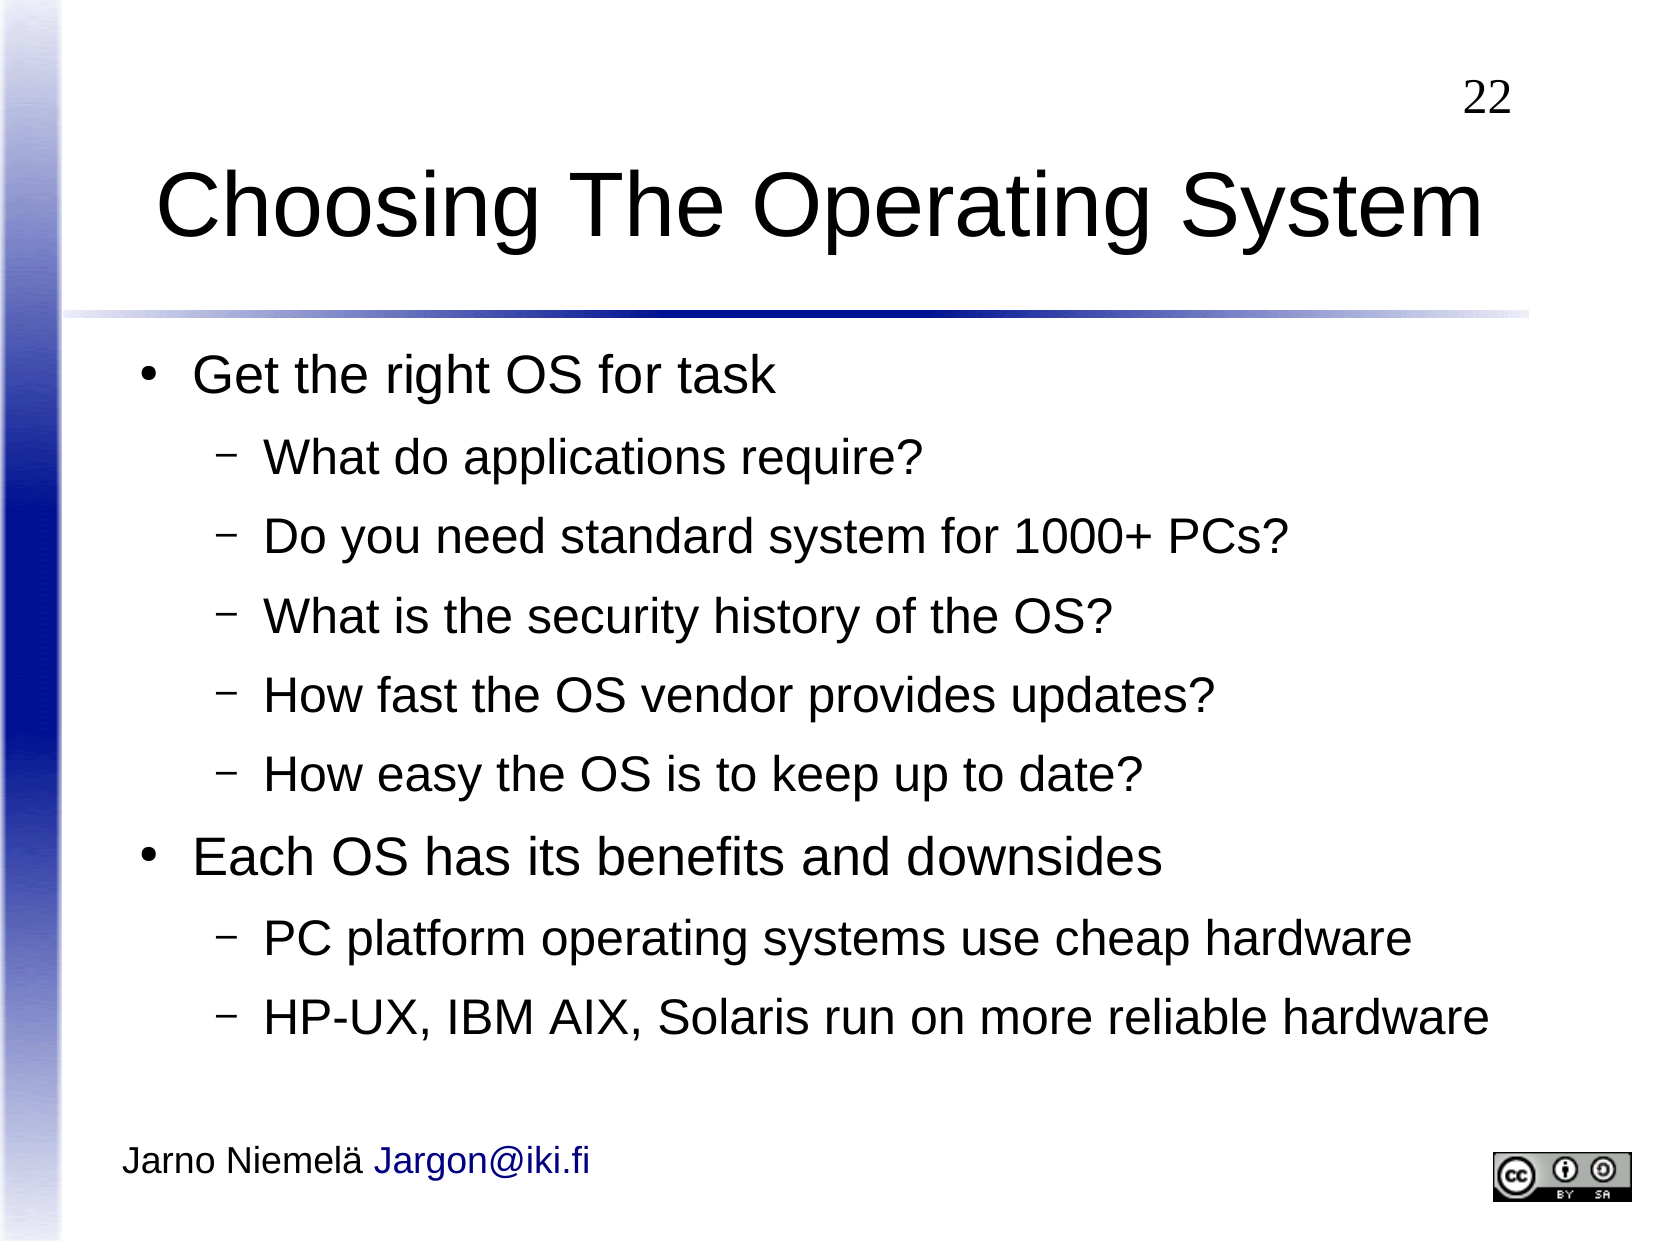

# Choosing The Operating System
Get the right OS for task
What do applications require?
Do you need standard system for 1000+ PCs?
What is the security history of the OS?
How fast the OS vendor provides updates?
How easy the OS is to keep up to date?
Each OS has its benefits and downsides
PC platform operating systems use cheap hardware
HP-UX, IBM AIX, Solaris run on more reliable hardware